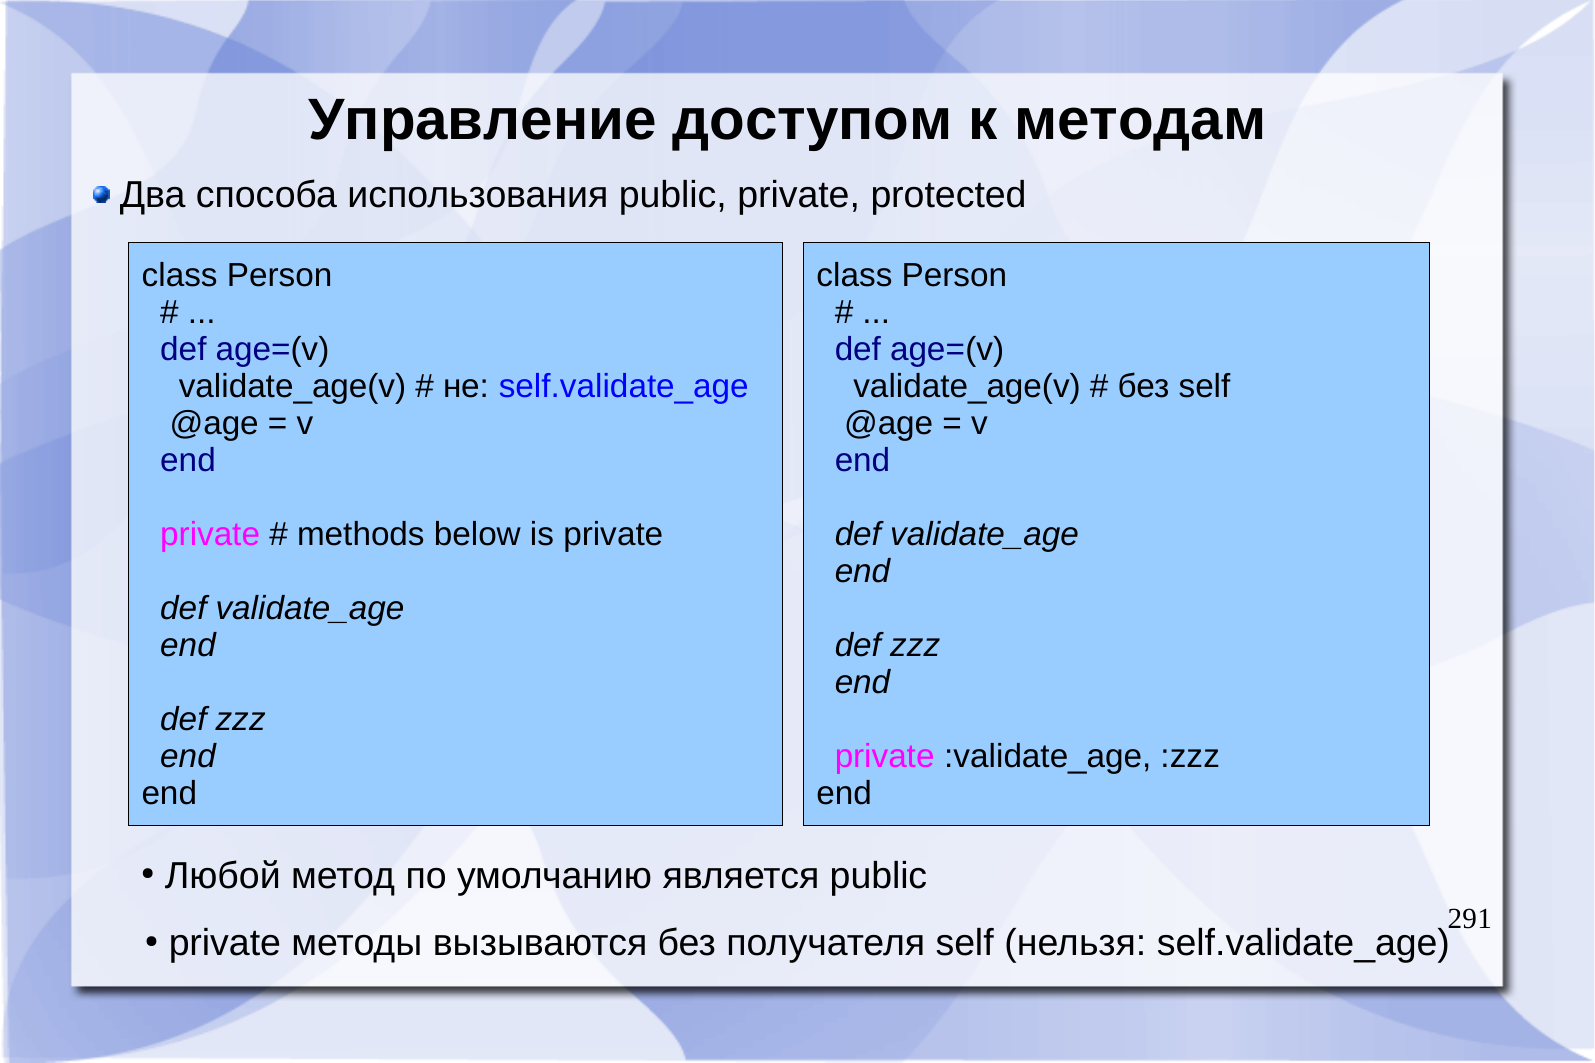

# Управление доступом к методам
 Два способа использования public, private, protected
class Person
 # ...
 def age=(v)
 validate_age(v) # не: self.validate_age
 @age = v
 end
 private # methods below is private
 def validate_age
 end
 def zzz
 end
end
class Person
 # ...
 def age=(v)
 validate_age(v) # без self
 @age = v
 end
 def validate_age
 end
 def zzz
 end
 private :validate_age, :zzz
end
 Любой метод по умолчанию является public
291
 private методы вызываются без получателя self (нельзя: self.validate_age)